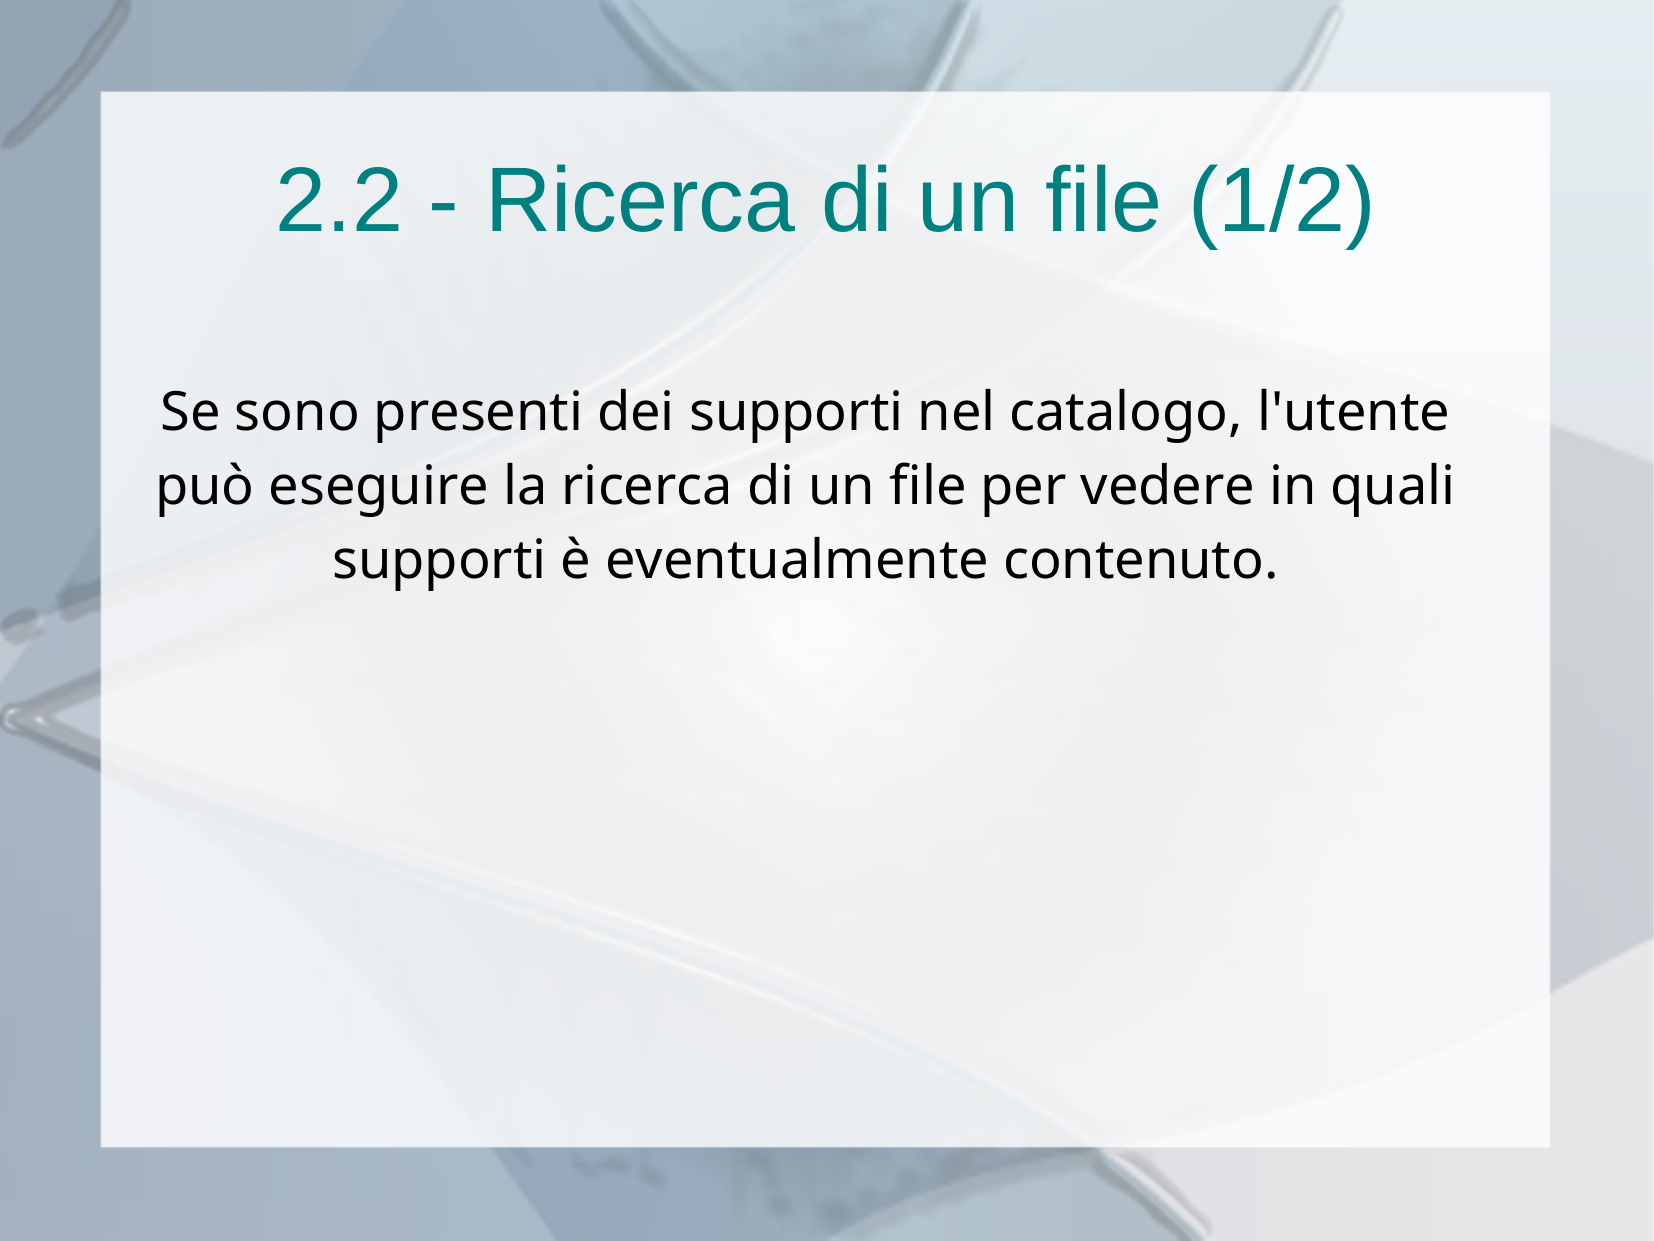

# 2.2 - Ricerca di un file (1/2)
Se sono presenti dei supporti nel catalogo, l'utente può eseguire la ricerca di un file per vedere in quali supporti è eventualmente contenuto.